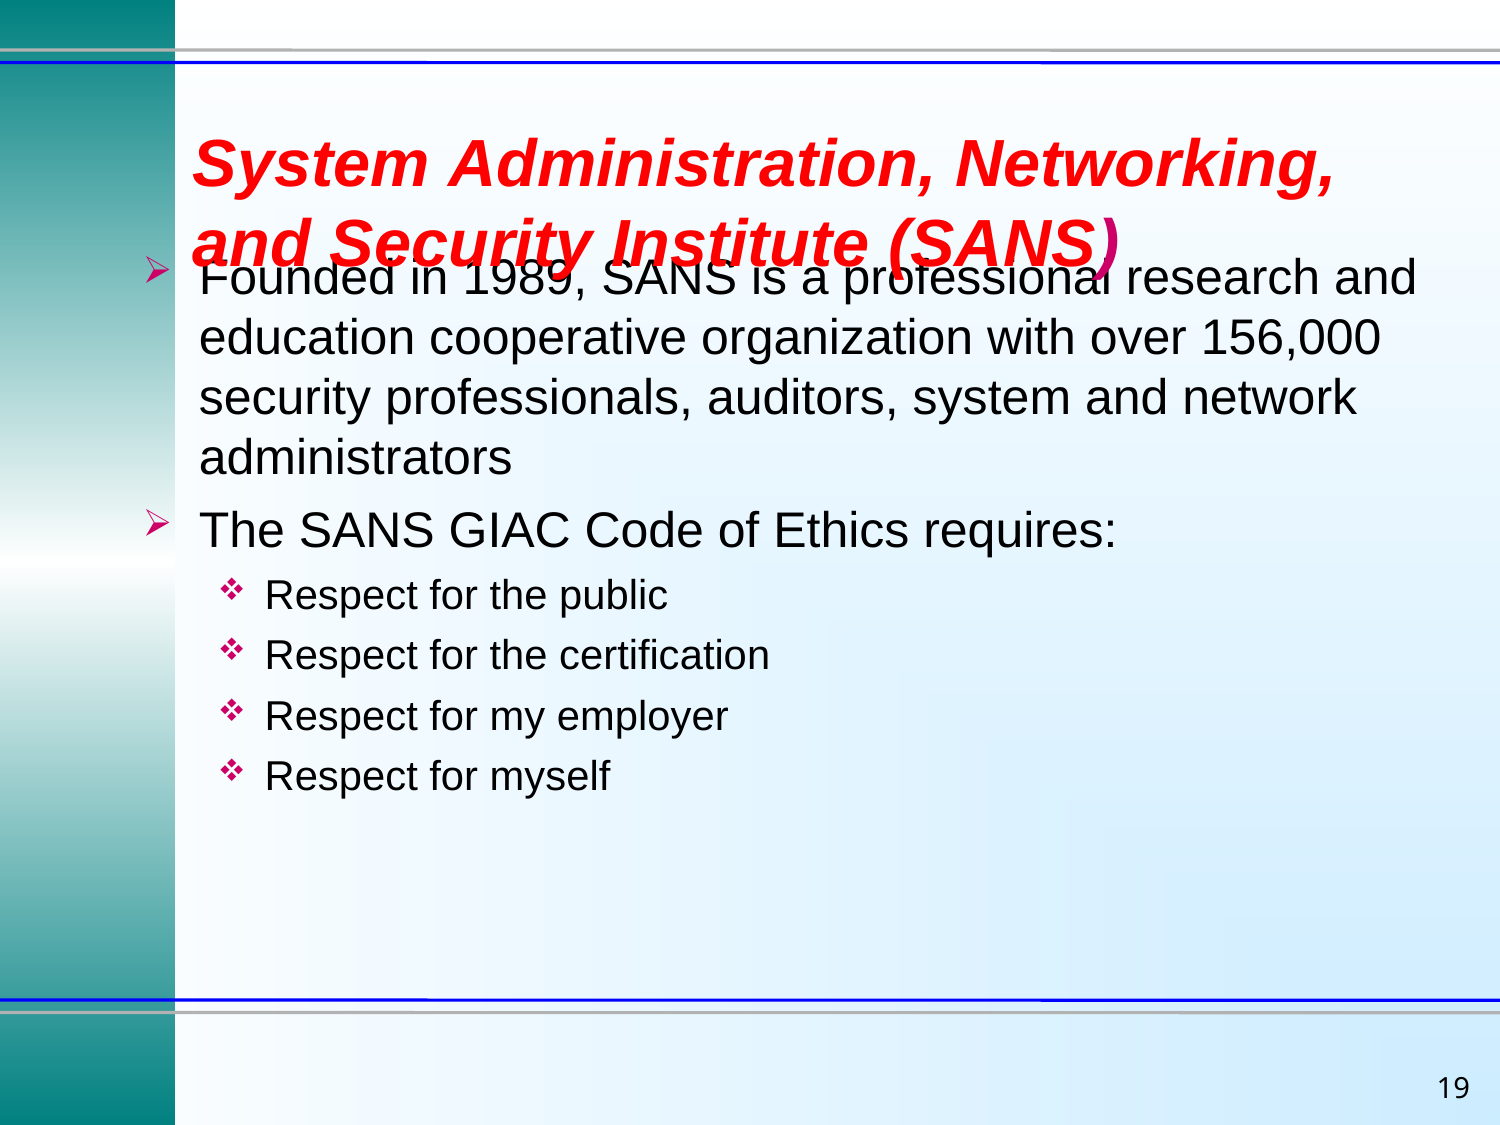

System Administration, Networking, and Security Institute (SANS)
Founded in 1989, SANS is a professional research and education cooperative organization with over 156,000 security professionals, auditors, system and network administrators
The SANS GIAC Code of Ethics requires:
Respect for the public
Respect for the certification
Respect for my employer
Respect for myself